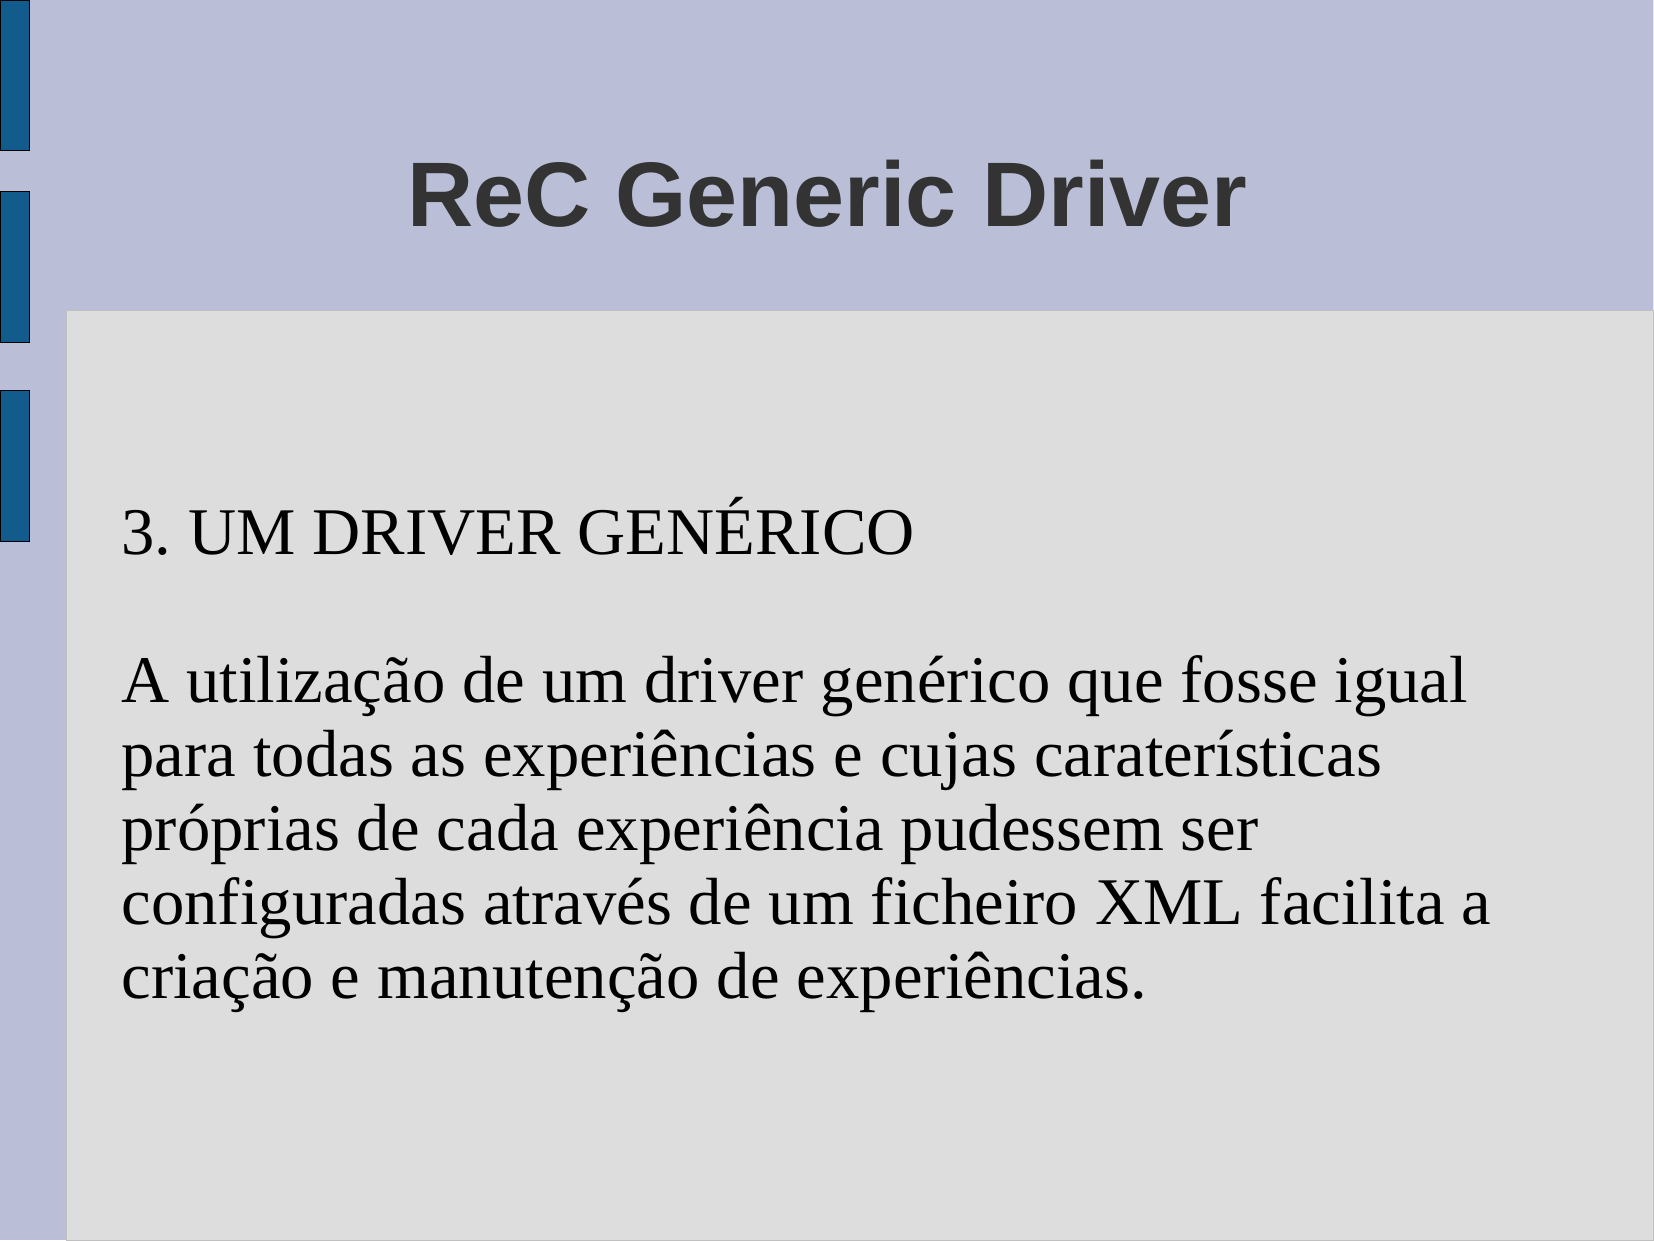

# ReC Generic Driver
3. UM DRIVER GENÉRICO
A utilização de um driver genérico que fosse igual para todas as experiências e cujas caraterísticas próprias de cada experiência pudessem ser configuradas através de um ficheiro XML facilita a criação e manutenção de experiências.